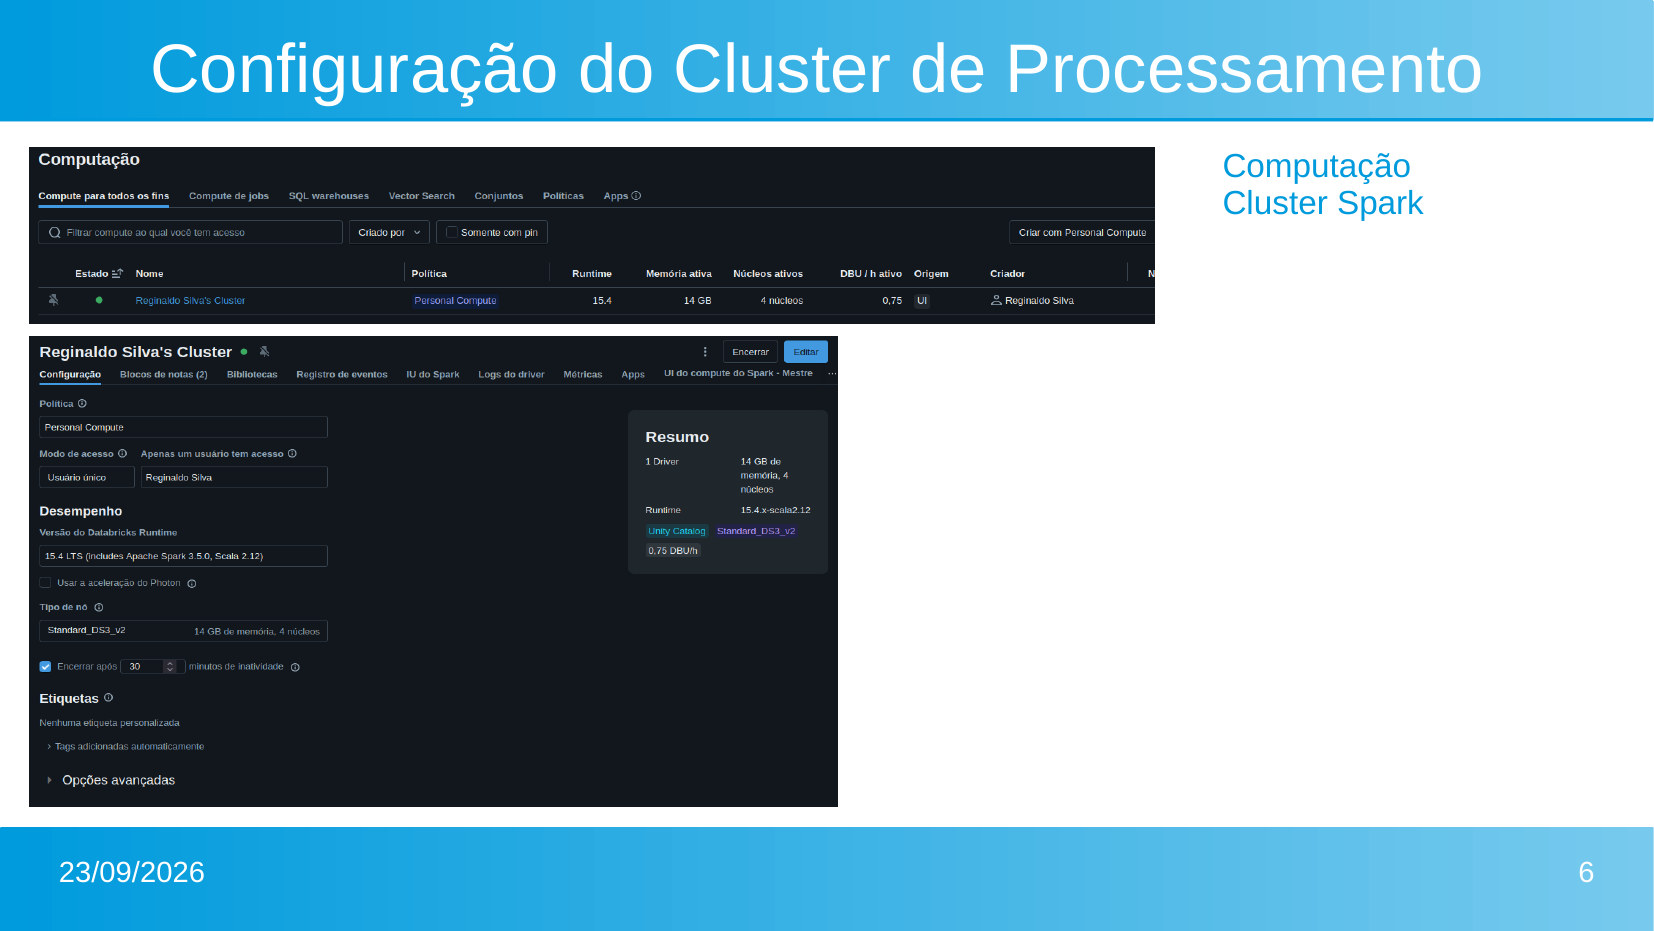

# Configuração do Cluster de Processamento
Computação
Cluster Spark
6